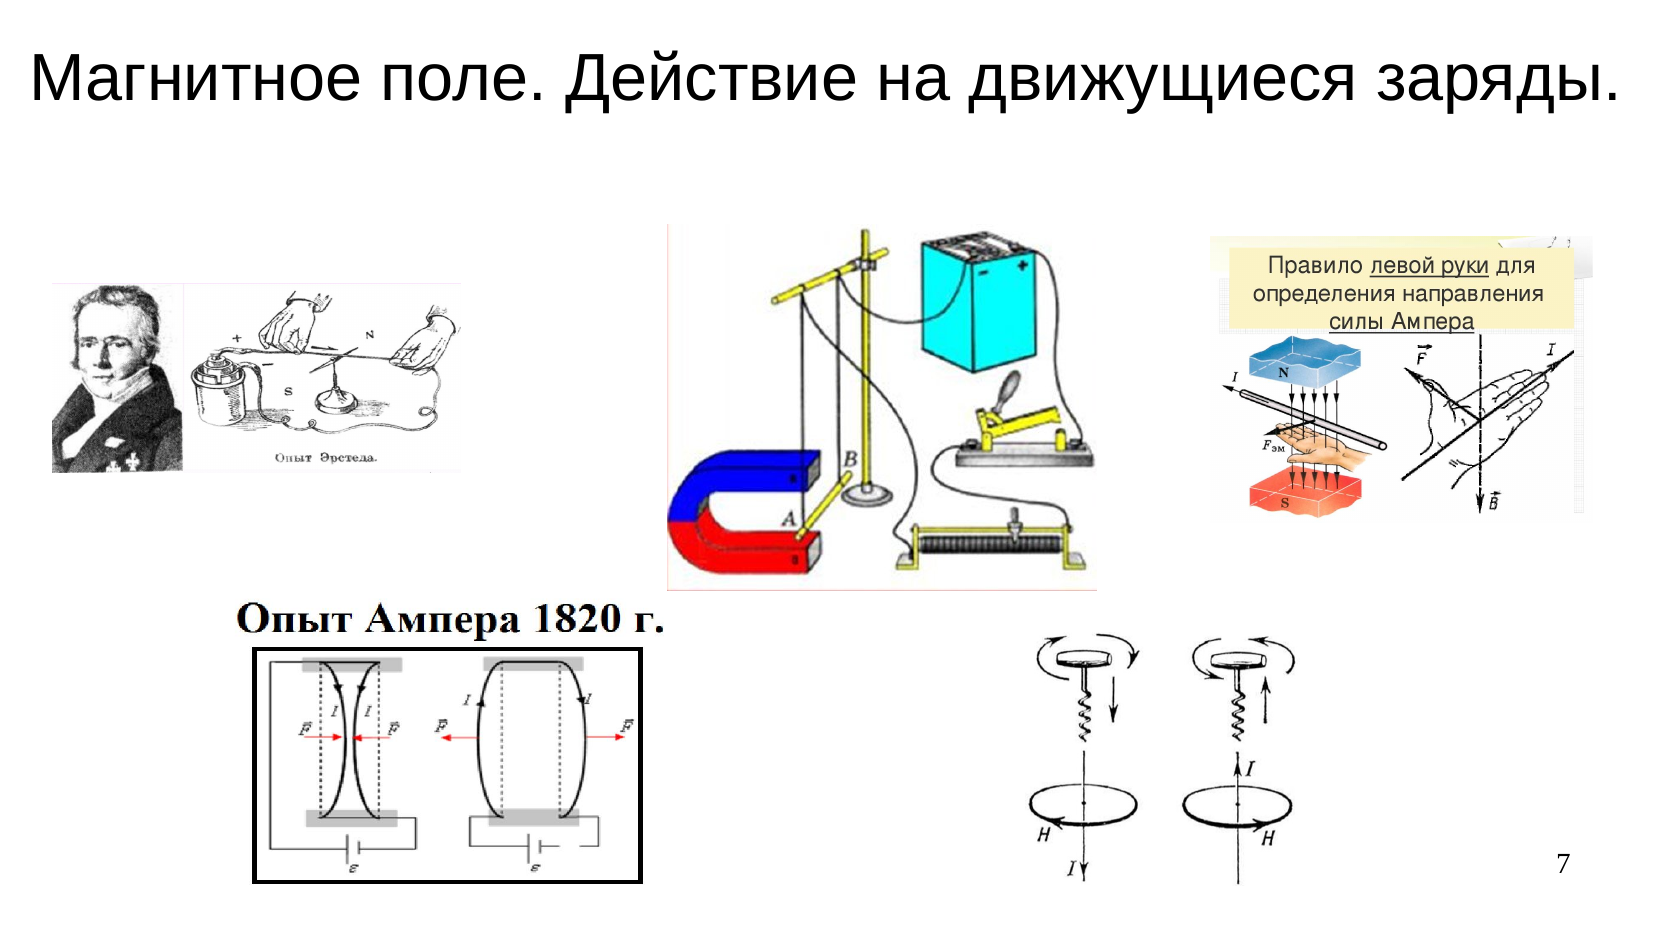

# Магнитное поле. Действие на движущиеся заряды.
7